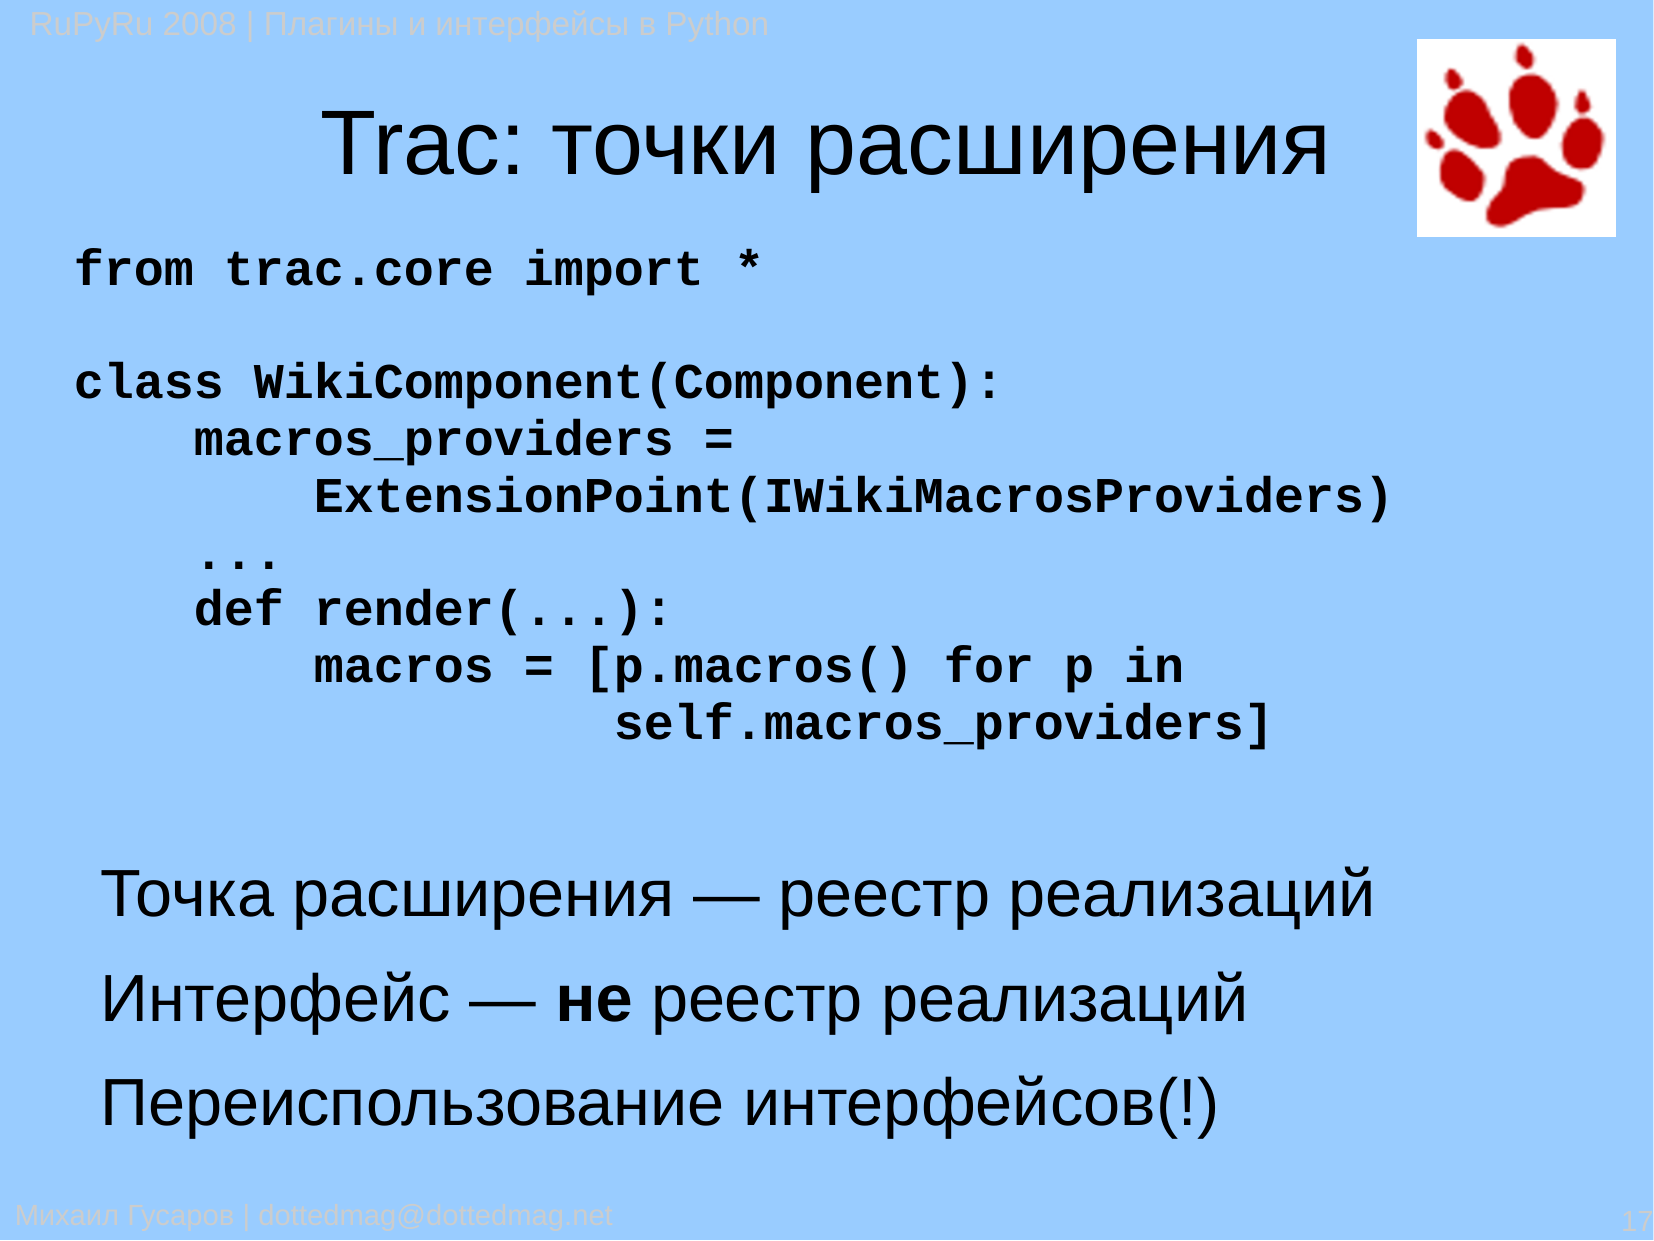

# Trac: точки расширения
from trac.core import *
class WikiComponent(Component):
 macros_providers =
 ExtensionPoint(IWikiMacrosProviders)
 ...
 def render(...):
 macros = [p.macros() for p in
 self.macros_providers]
Точка расширения — реестр реализаций
Интерфейс — не реестр реализаций
Переиспользование интерфейсов(!)
Имя Автора | email@domain.org
17